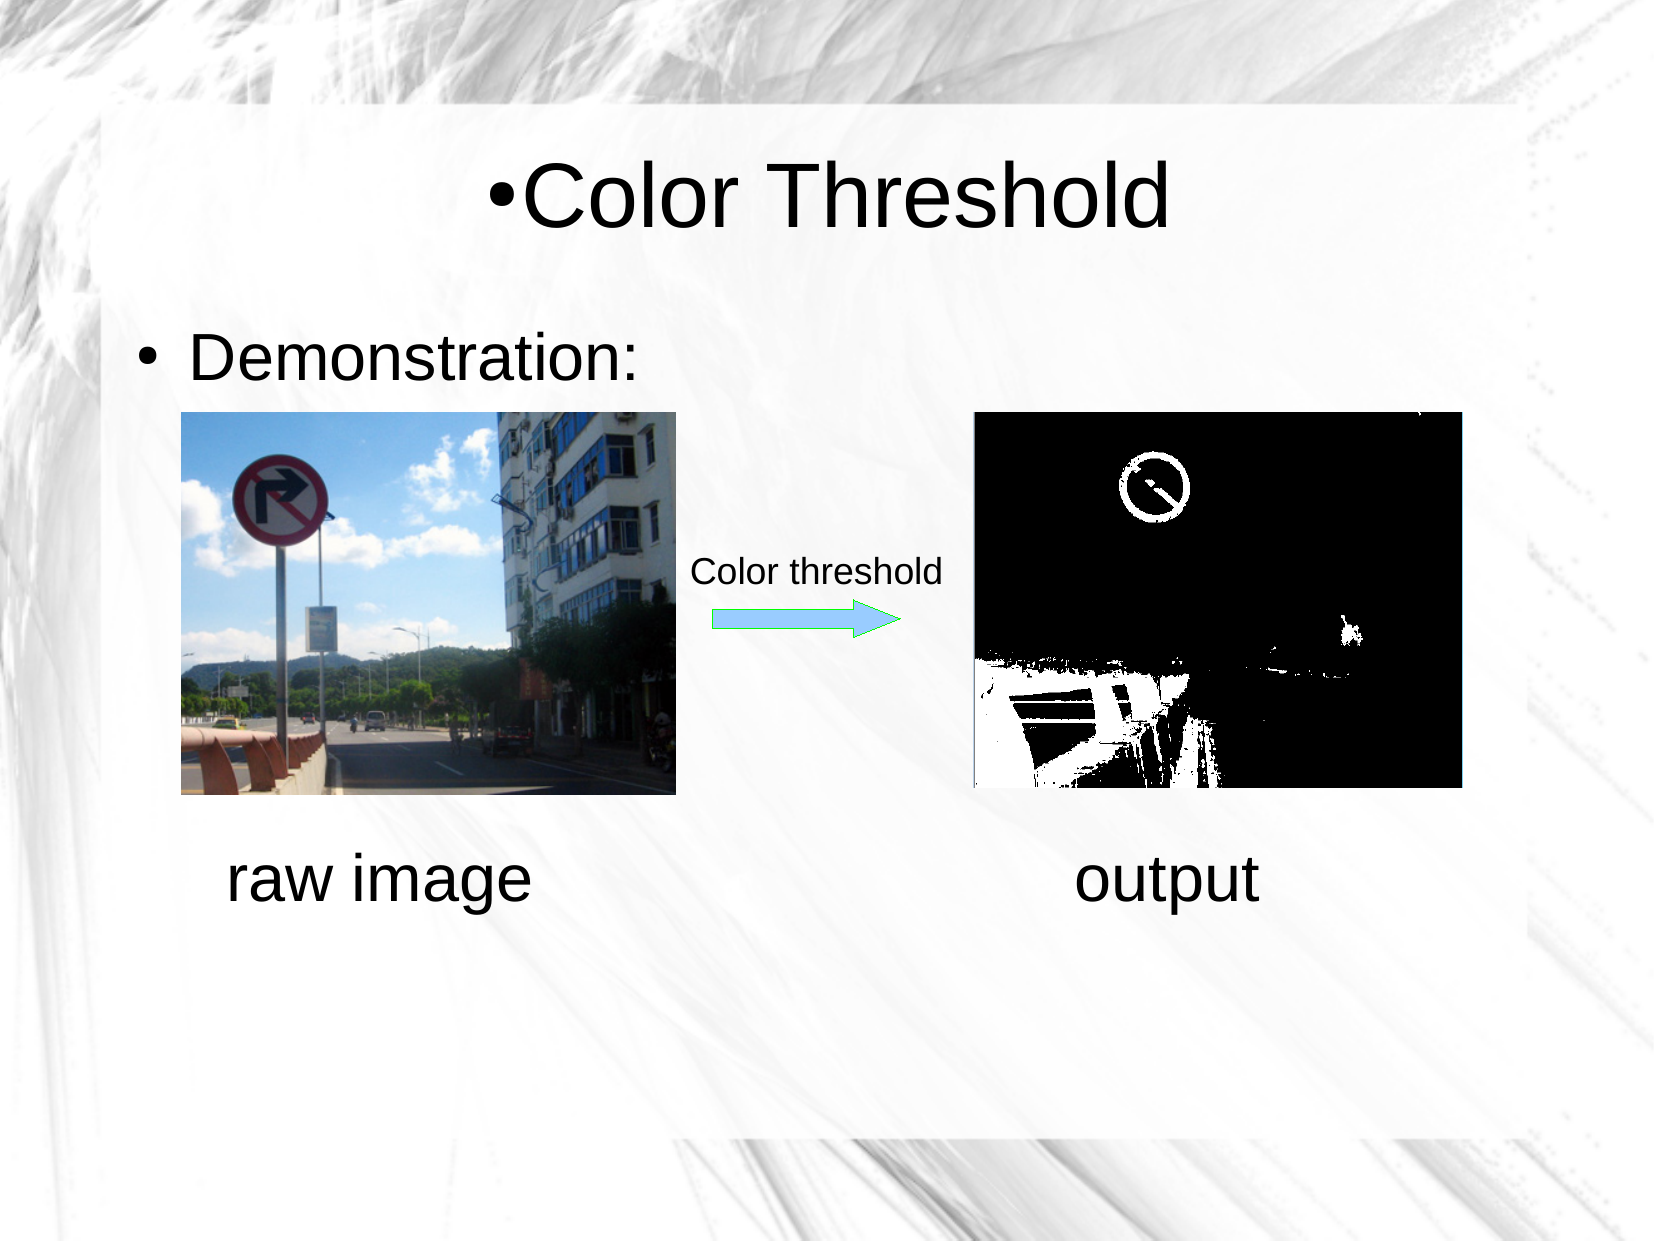

# Color Threshold
Demonstration:
 raw image								output
Color threshold